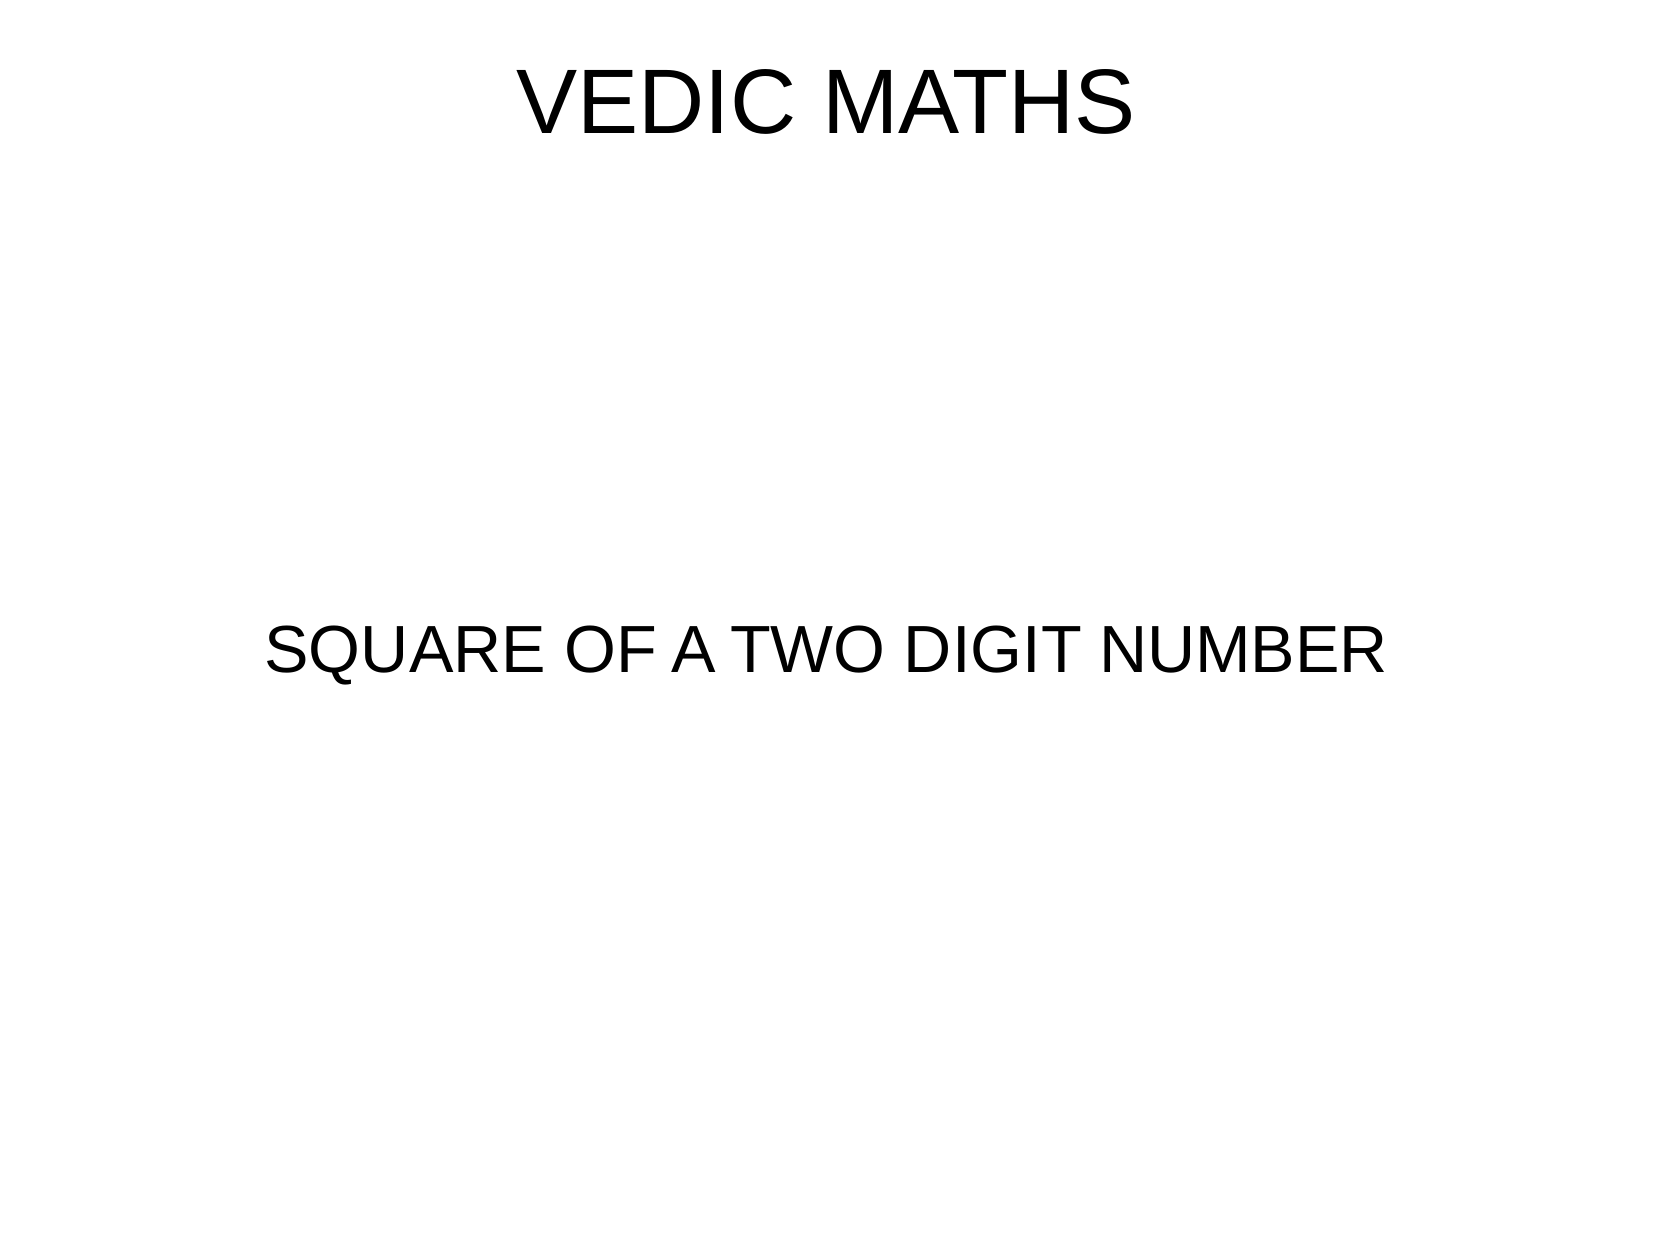

# VEDIC MATHS
SQUARE OF A TWO DIGIT NUMBER